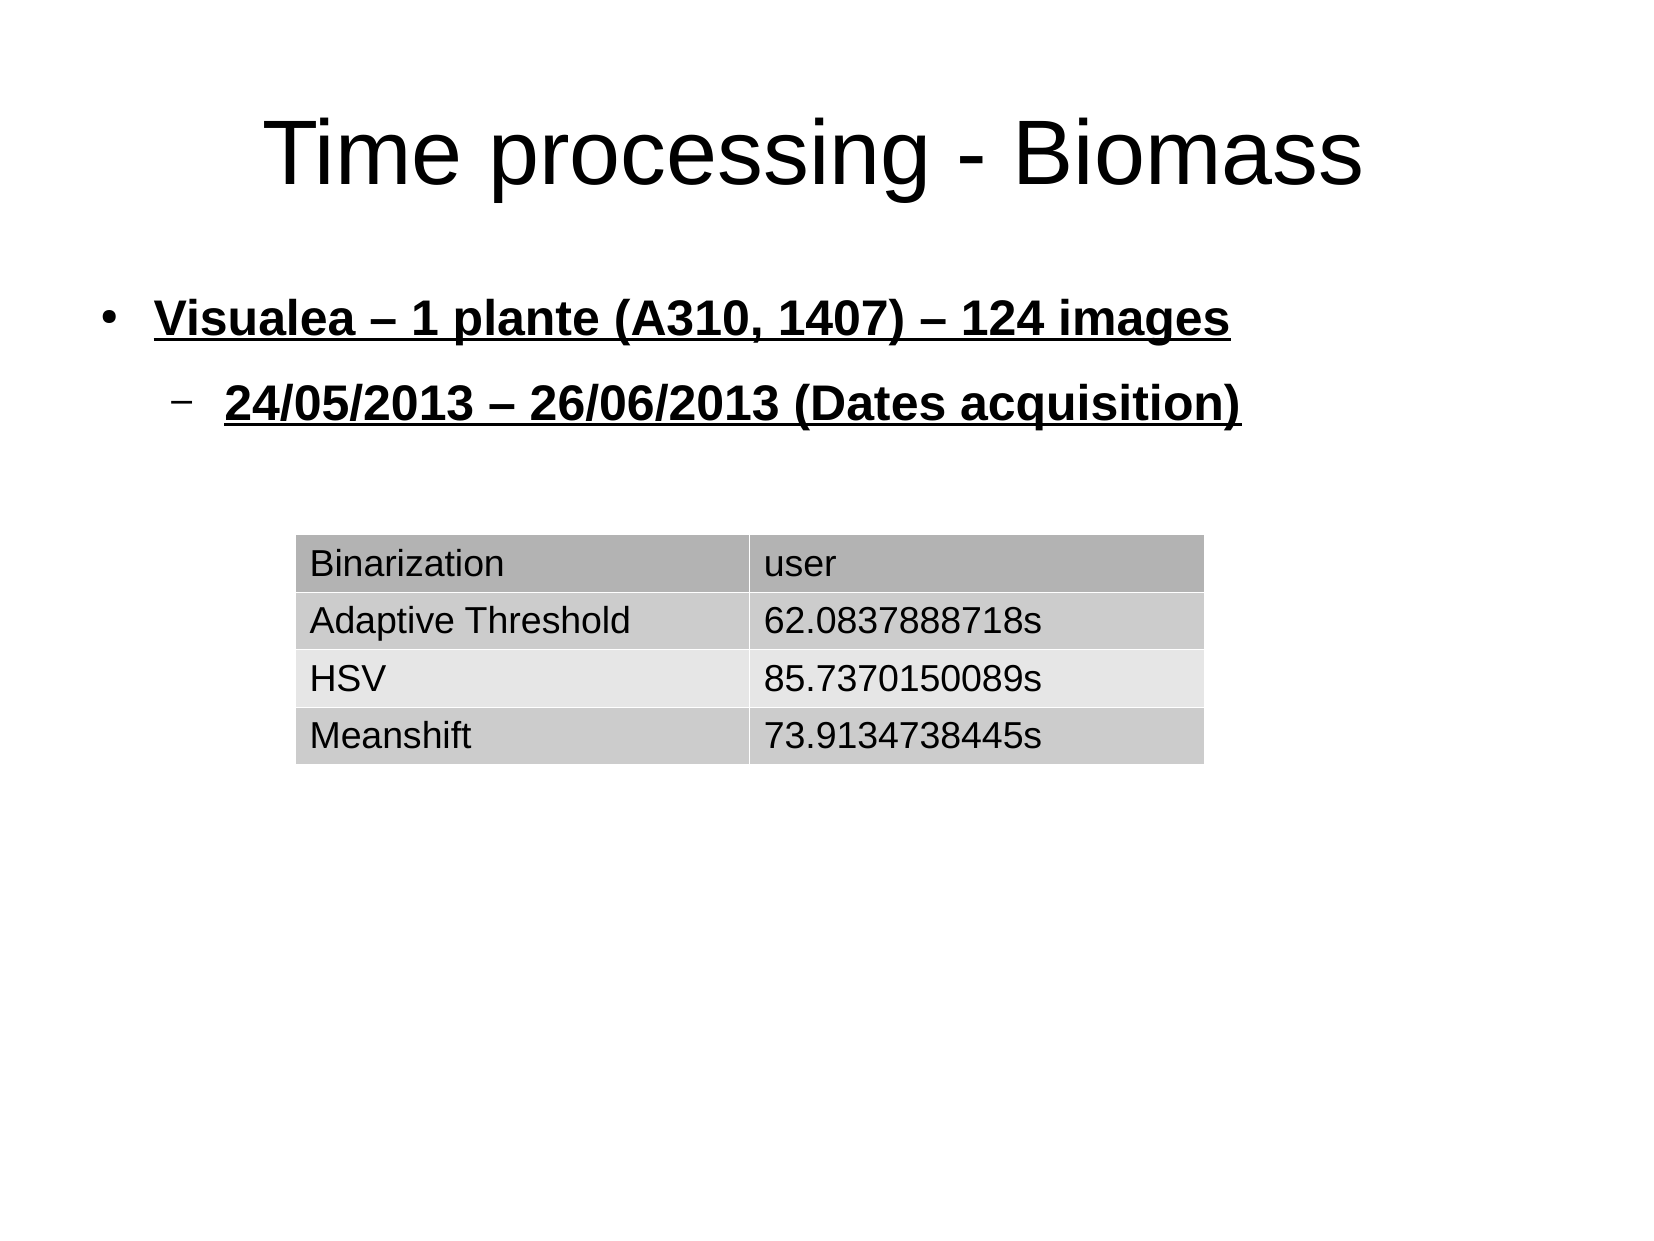

# Time processing - Biomass
Visualea – 1 plante (A310, 1407) – 124 images
24/05/2013 – 26/06/2013 (Dates acquisition)
| Binarization | user |
| --- | --- |
| Adaptive Threshold | 62.0837888718s |
| HSV | 85.7370150089s |
| Meanshift | 73.9134738445s |